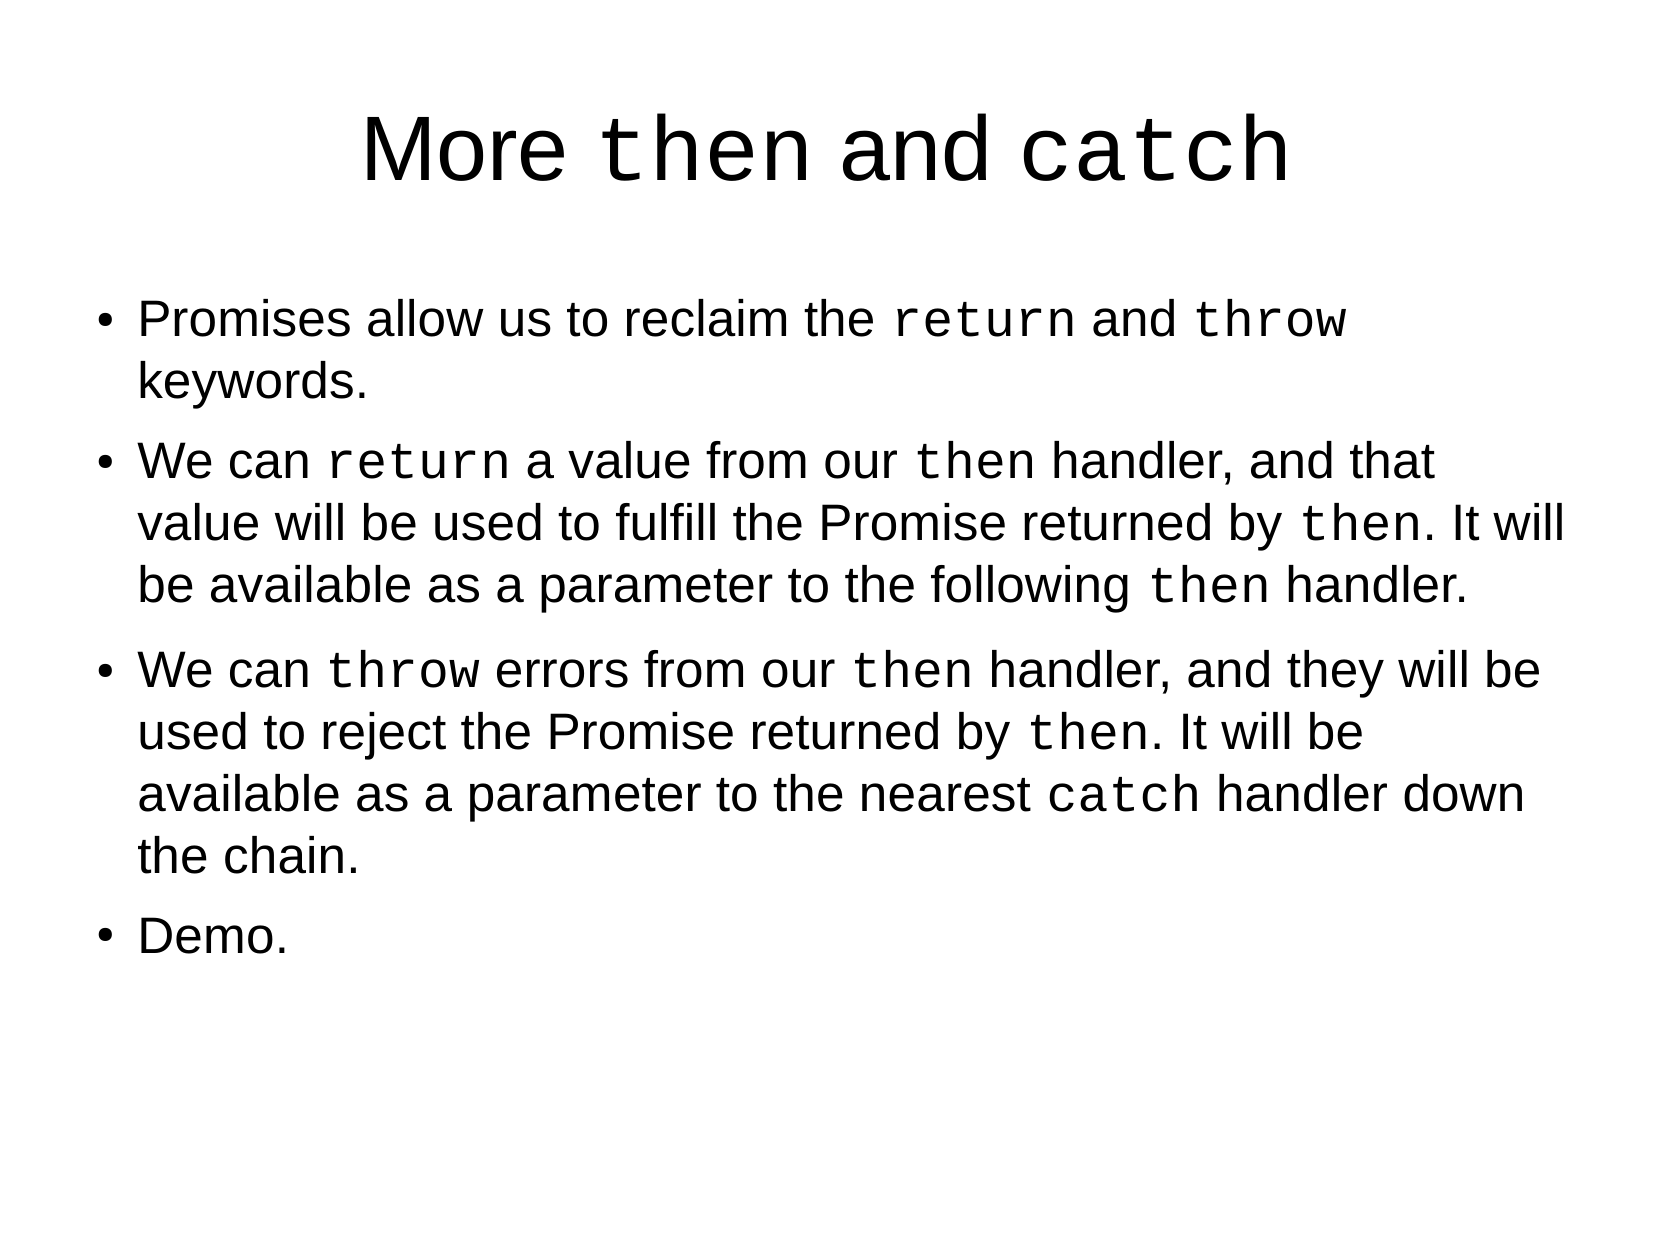

# More then and catch
Promises allow us to reclaim the return and throw keywords.
We can return a value from our then handler, and that value will be used to fulfill the Promise returned by then. It will be available as a parameter to the following then handler.
We can throw errors from our then handler, and they will be used to reject the Promise returned by then. It will be available as a parameter to the nearest catch handler down the chain.
Demo.